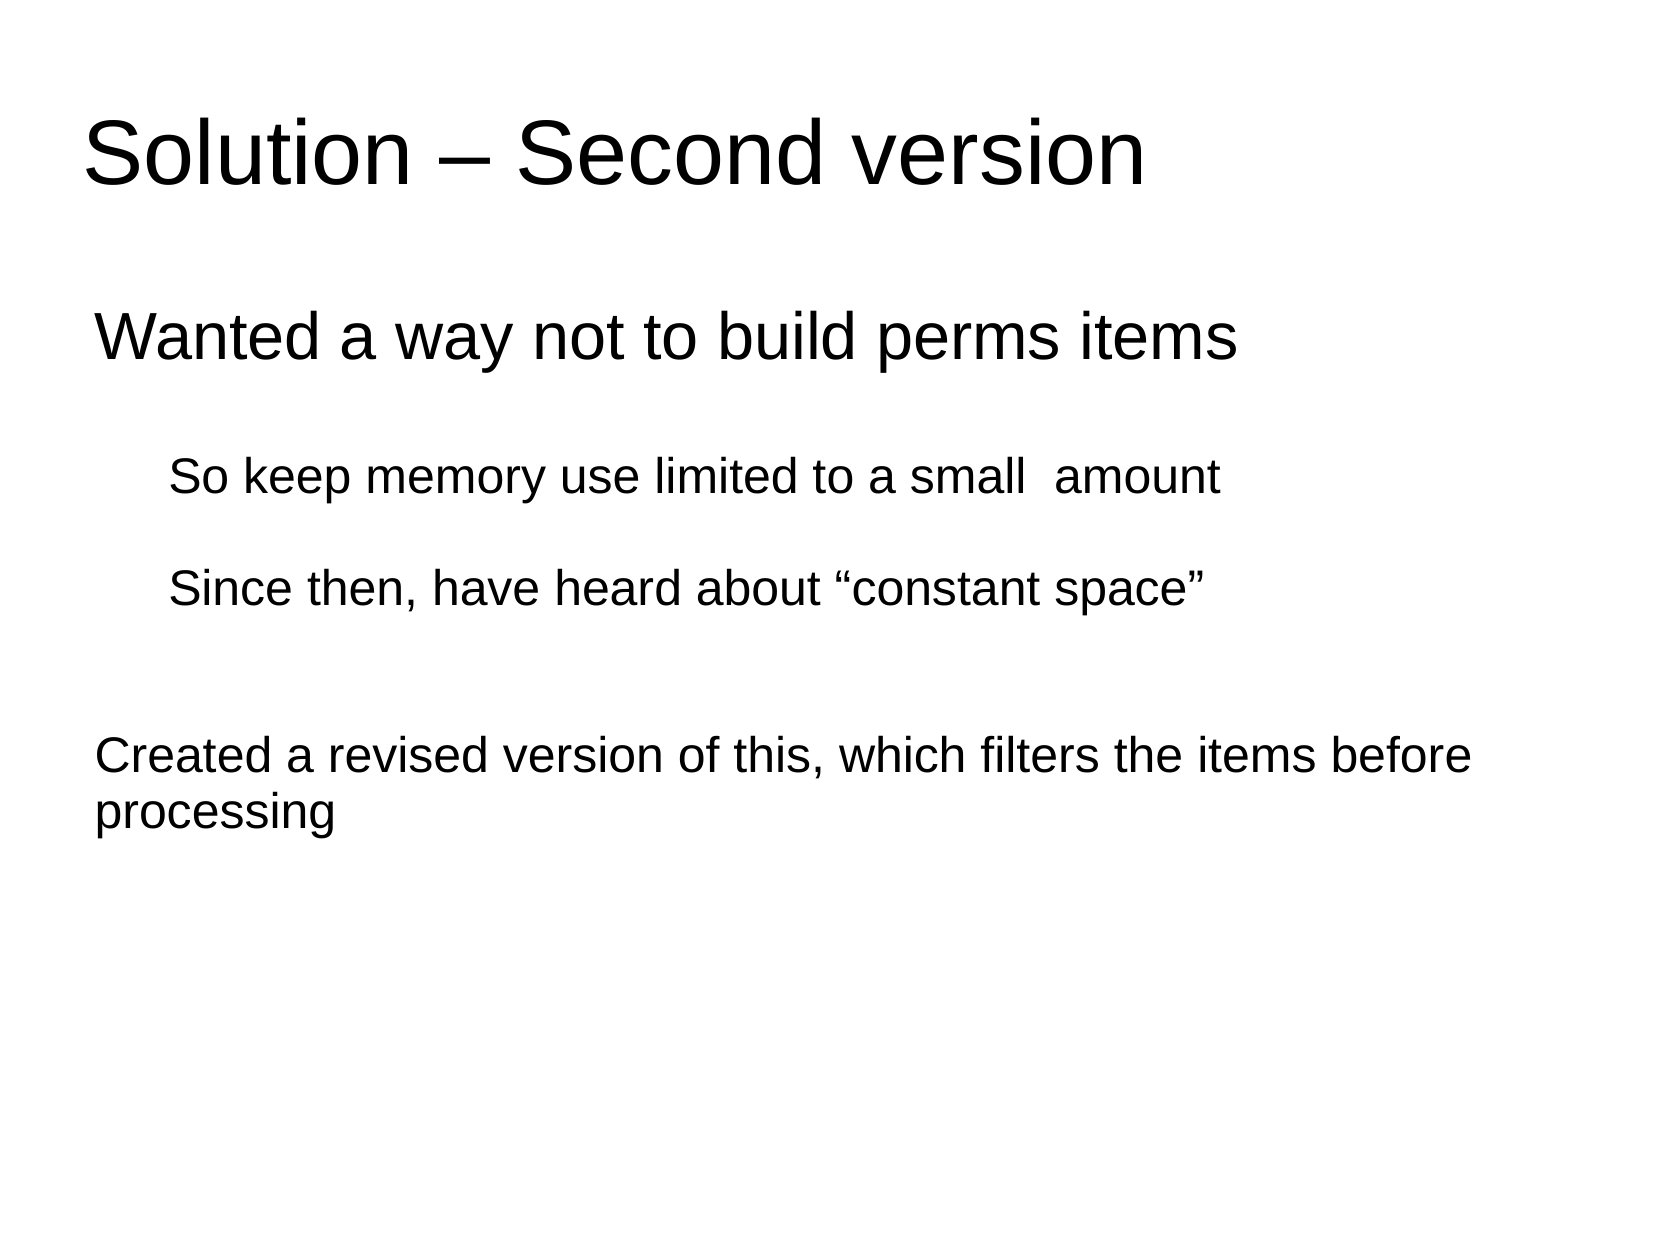

# Solution – Second version
Wanted a way not to build perms items
	So keep memory use limited to a small 	amount
	Since then, have heard about “constant space”
Created a revised version of this, which filters the items before processing